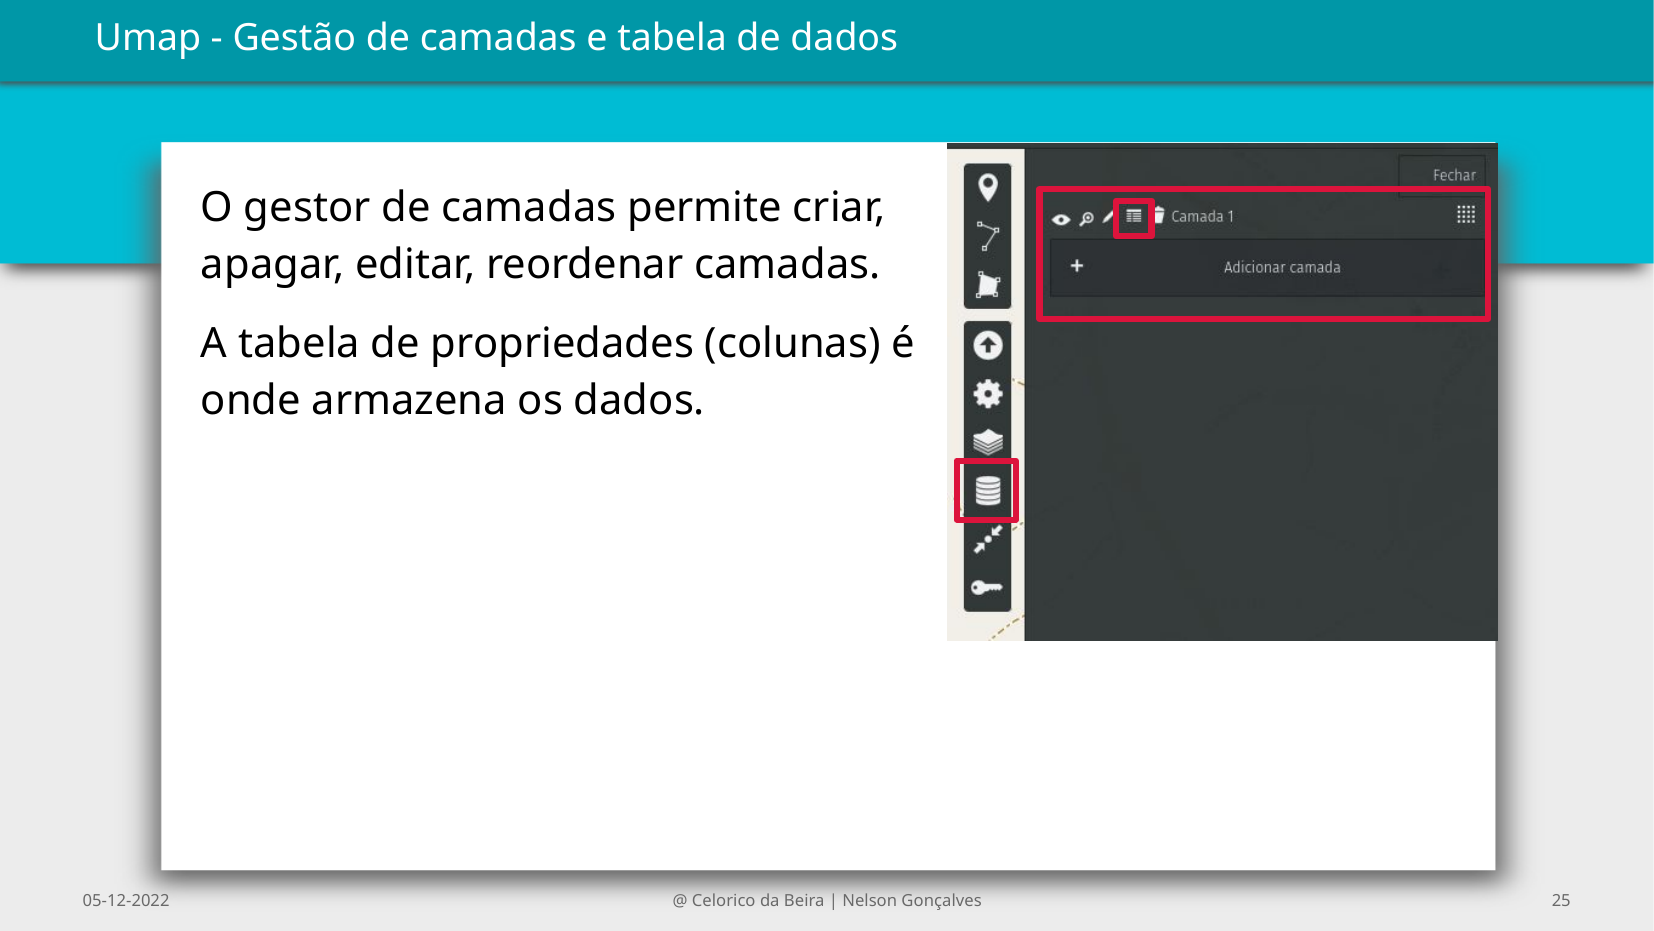

# Umap - Gestão de camadas e tabela de dados
O gestor de camadas permite criar, apagar, editar, reordenar camadas.
A tabela de propriedades (colunas) é onde armazena os dados.
05-12-2022
@ Celorico da Beira | Nelson Gonçalves
25